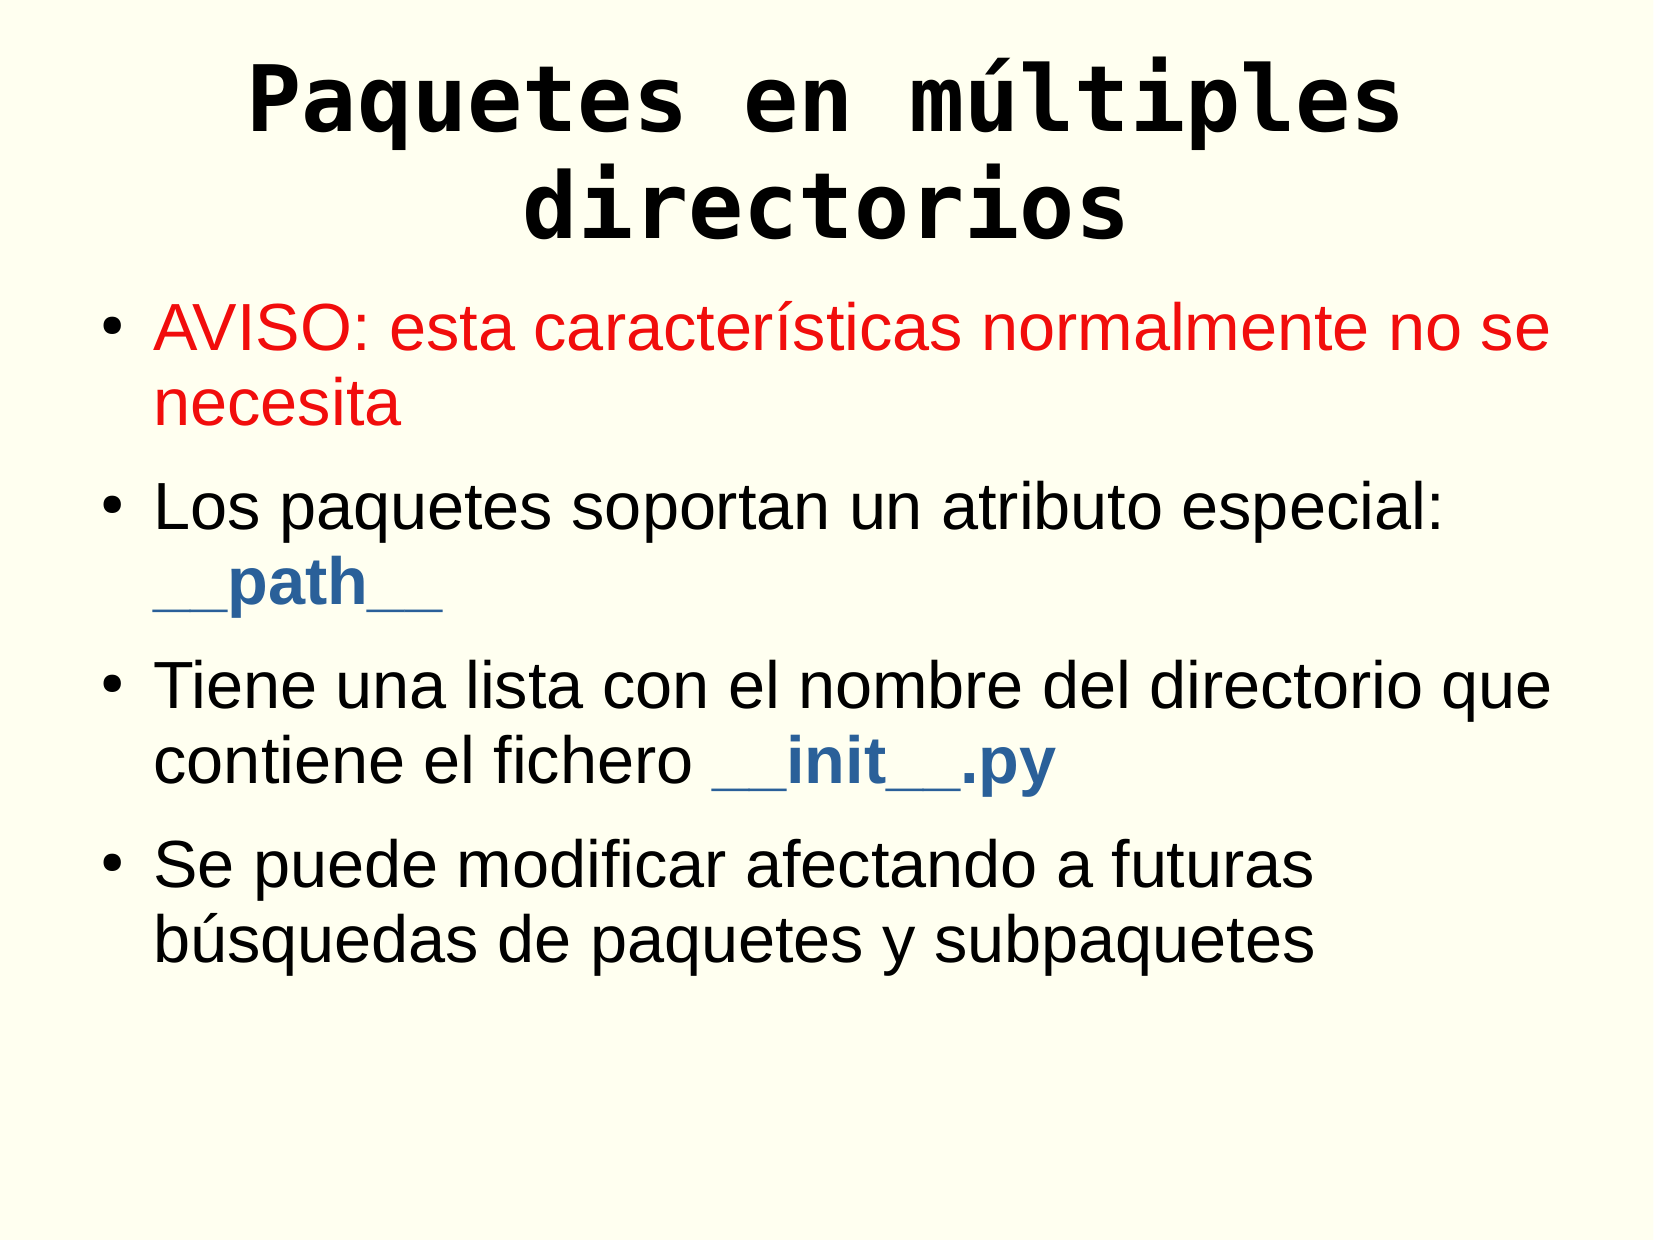

# Paquetes en múltiples directorios
AVISO: esta características normalmente no se necesita
Los paquetes soportan un atributo especial: __path__
Tiene una lista con el nombre del directorio que contiene el fichero __init__.py
Se puede modificar afectando a futuras búsquedas de paquetes y subpaquetes